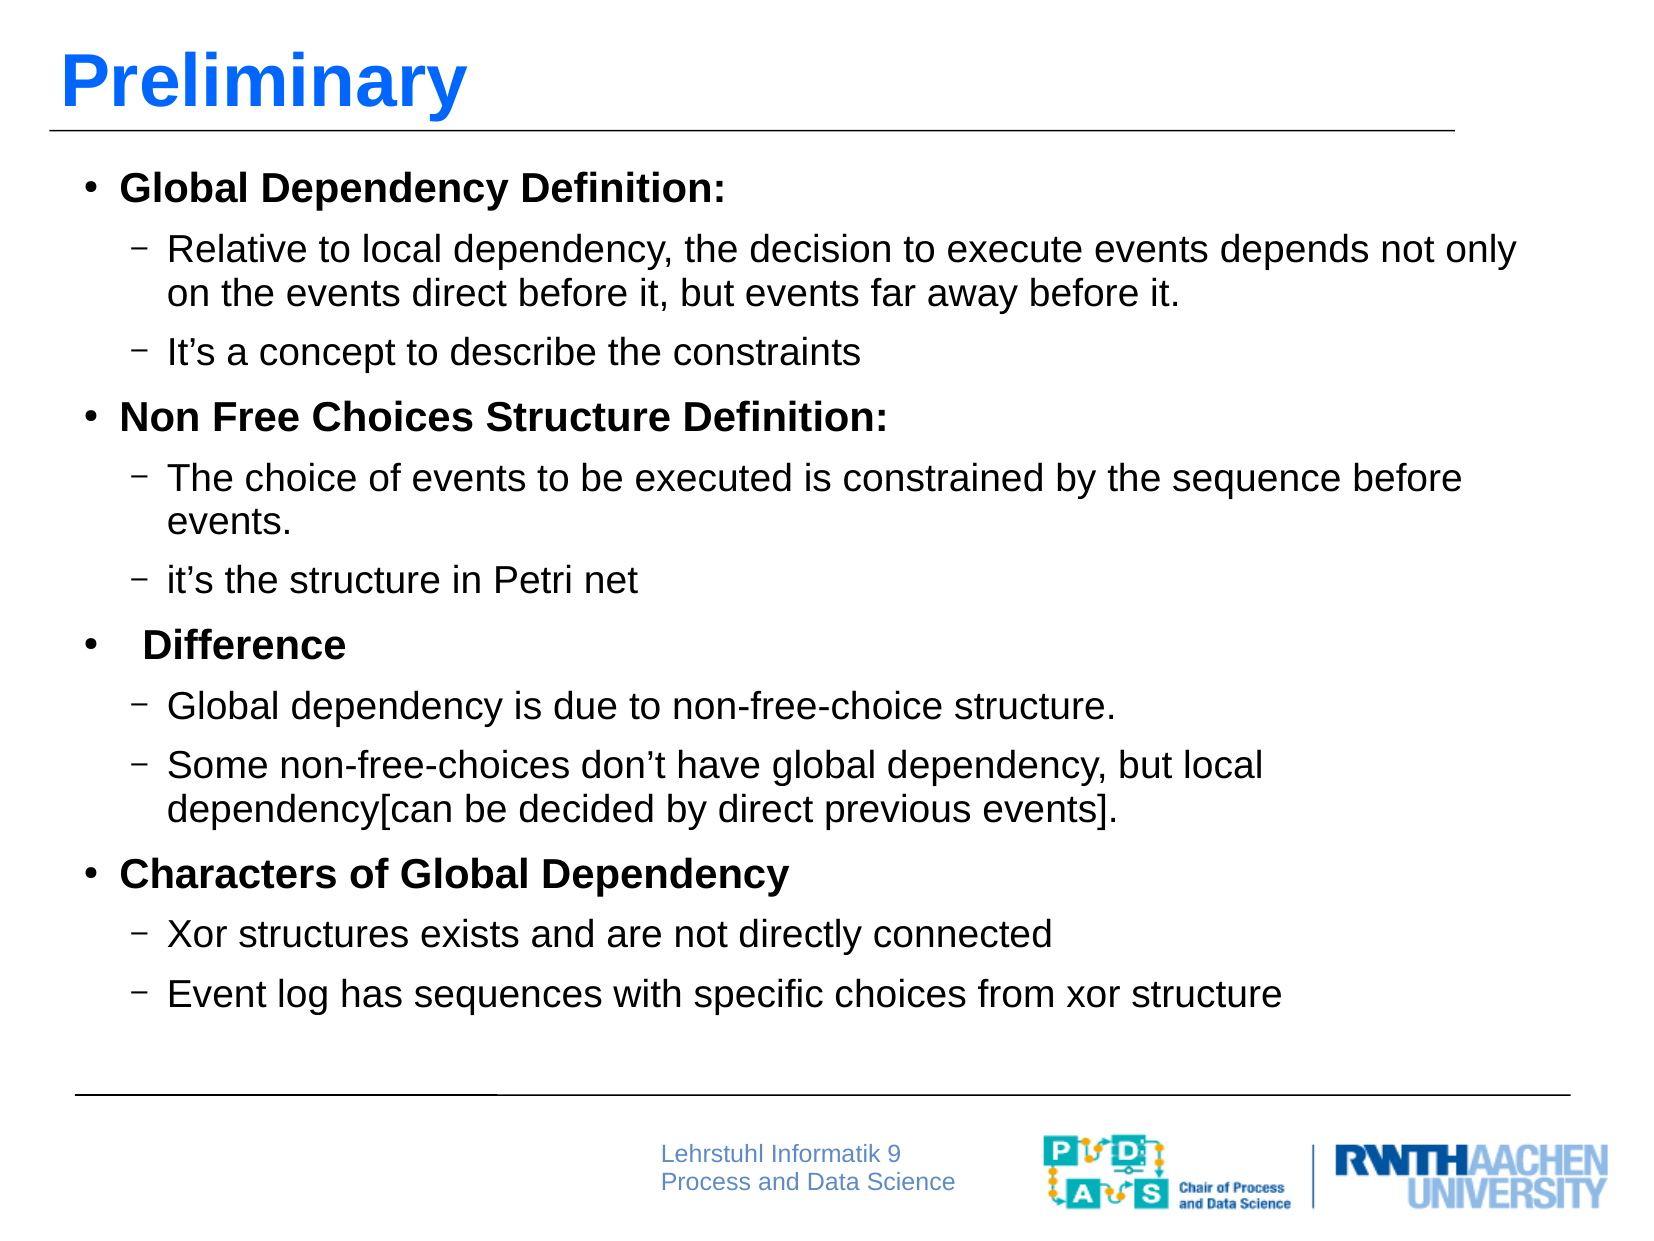

# Preliminary
Global Dependency Definition:
Relative to local dependency, the decision to execute events depends not only on the events direct before it, but events far away before it.
It’s a concept to describe the constraints
Non Free Choices Structure Definition:
The choice of events to be executed is constrained by the sequence before events.
it’s the structure in Petri net
 Difference
Global dependency is due to non-free-choice structure.
Some non-free-choices don’t have global dependency, but local dependency[can be decided by direct previous events].
Characters of Global Dependency
Xor structures exists and are not directly connected
Event log has sequences with specific choices from xor structure